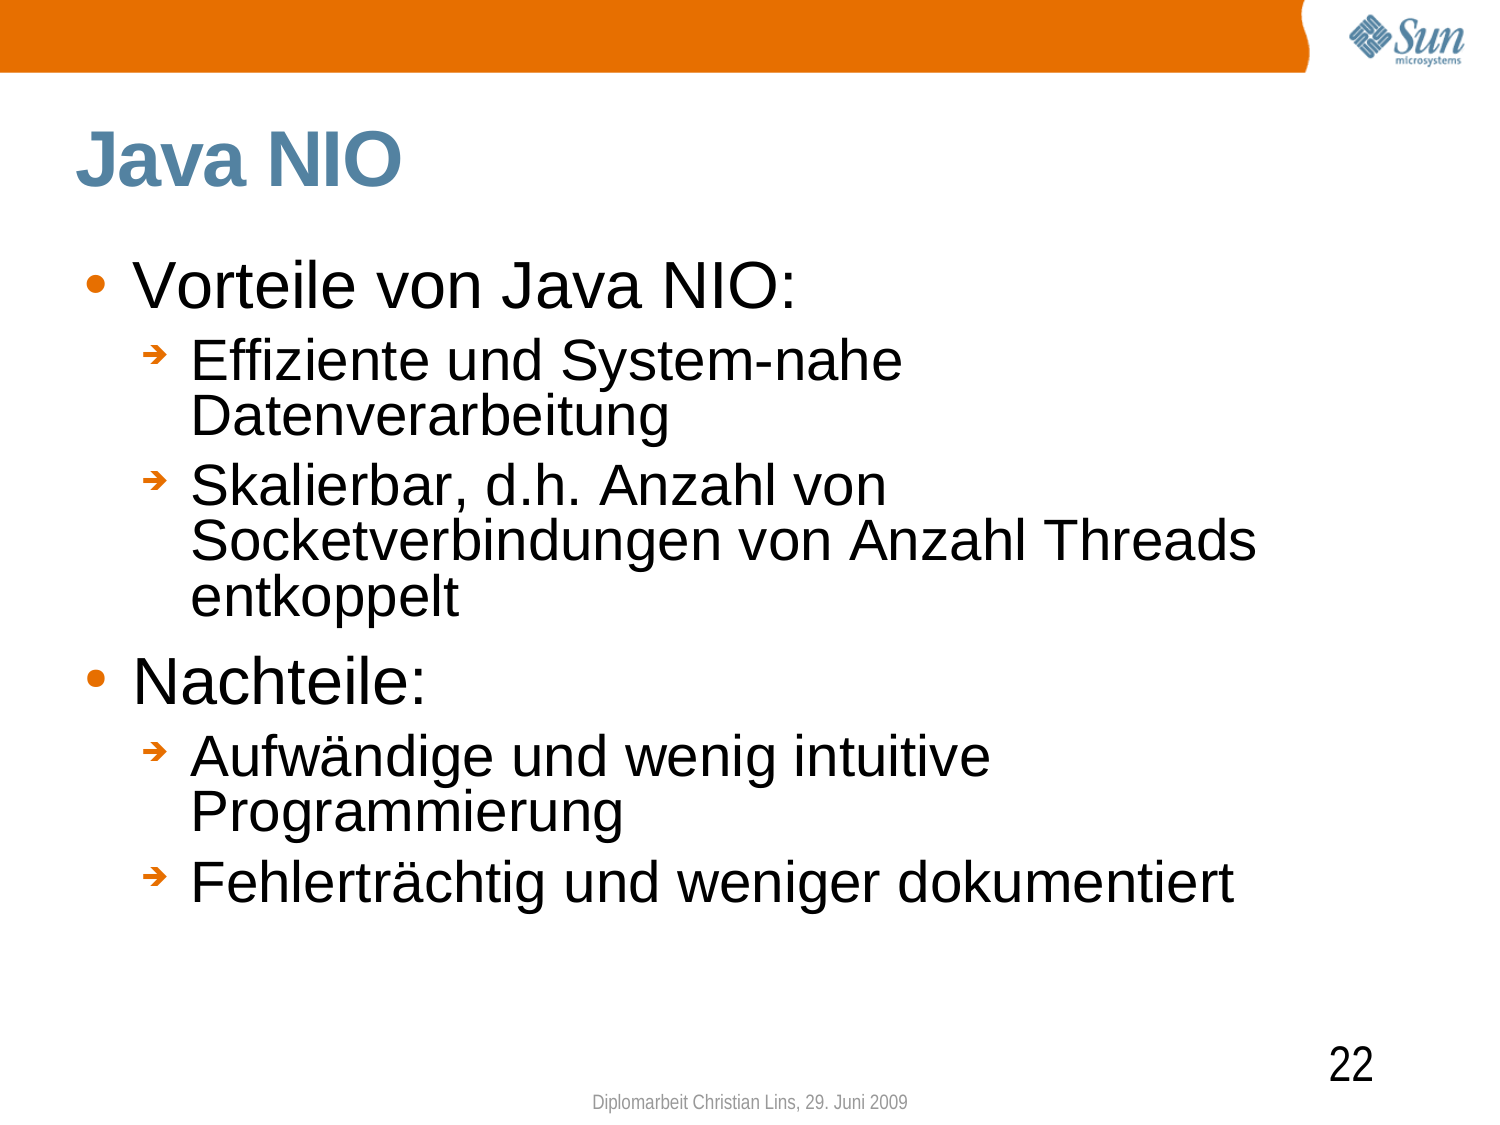

# Java NIO
Vorteile von Java NIO:
Effiziente und System-nahe Datenverarbeitung
Skalierbar, d.h. Anzahl von Socketverbindungen von Anzahl Threads entkoppelt
Nachteile:
Aufwändige und wenig intuitive Programmierung
Fehlerträchtig und weniger dokumentiert